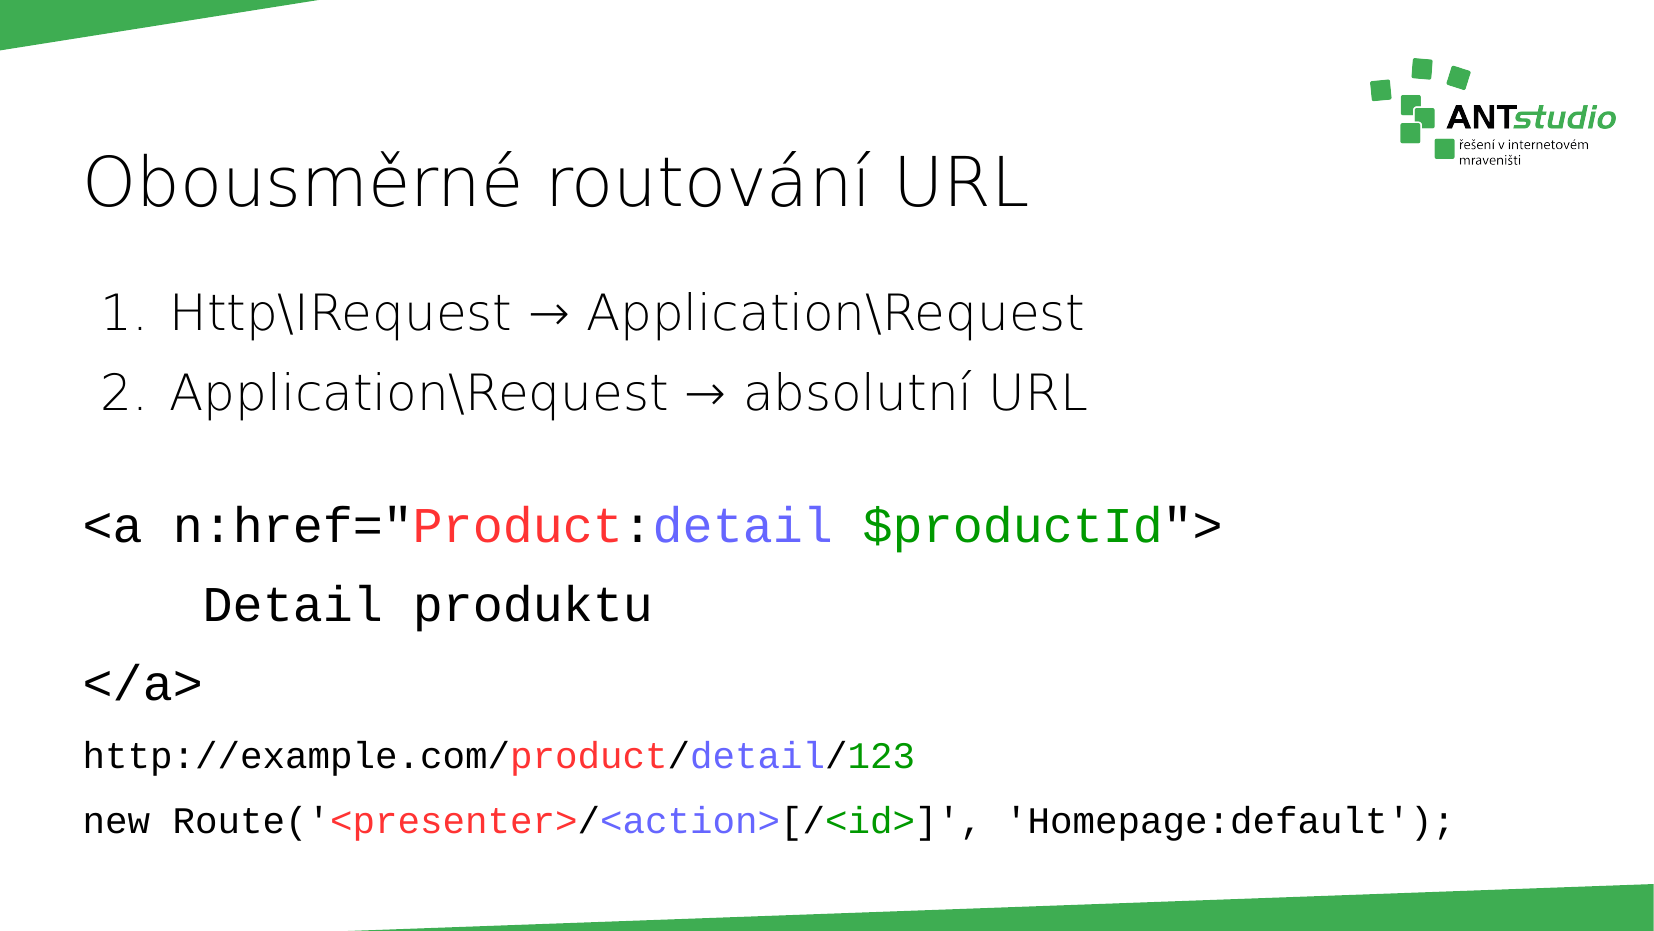

# Obousměrné routování URL
 Http\IRequest → Application\Request
 Application\Request → absolutní URL
<a n:href="Product:detail $productId">
 Detail produktu
</a>
http://example.com/product/detail/123
new Route('<presenter>/<action>[/<id>]', 'Homepage:default');